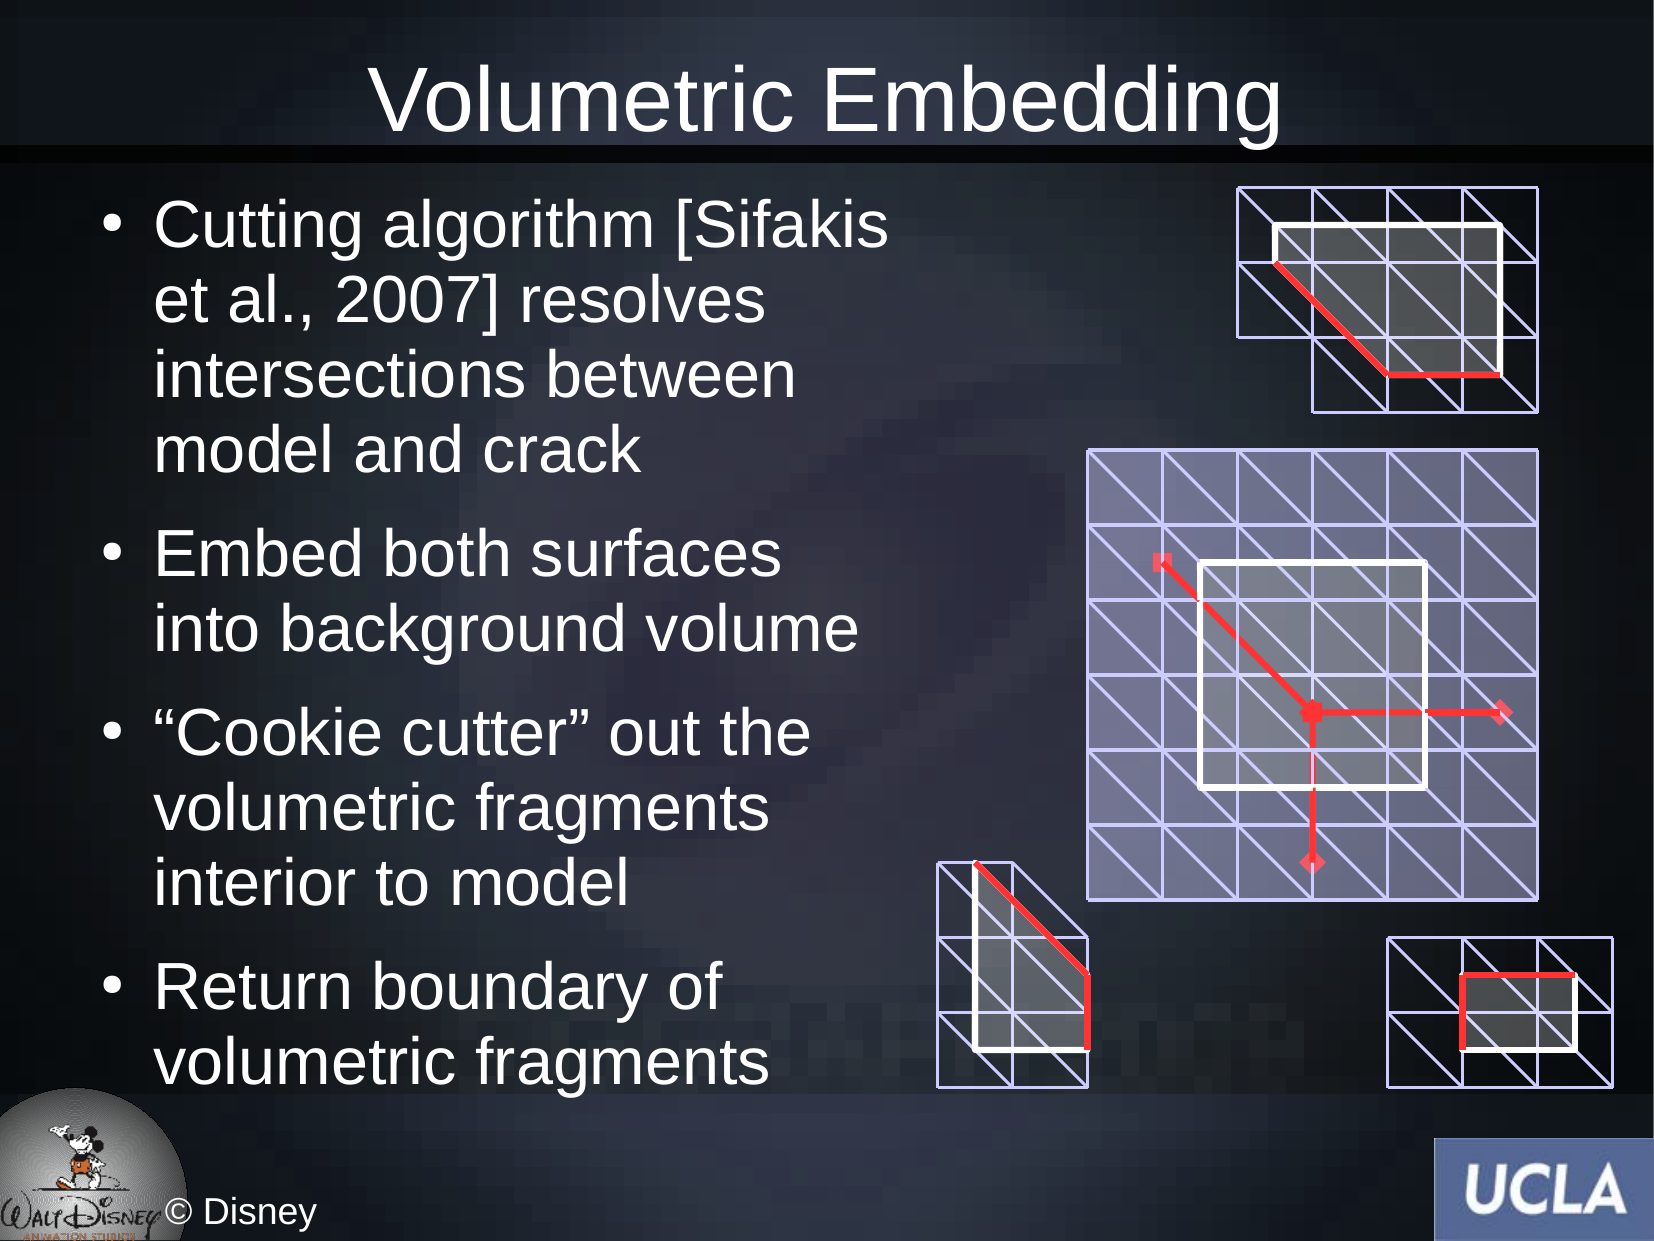

# Volumetric Embedding
Cutting algorithm [Sifakis et al., 2007] resolves intersections between model and crack
Embed both surfaces into background volume
“Cookie cutter” out the volumetric fragments interior to model
Return boundary of volumetric fragments